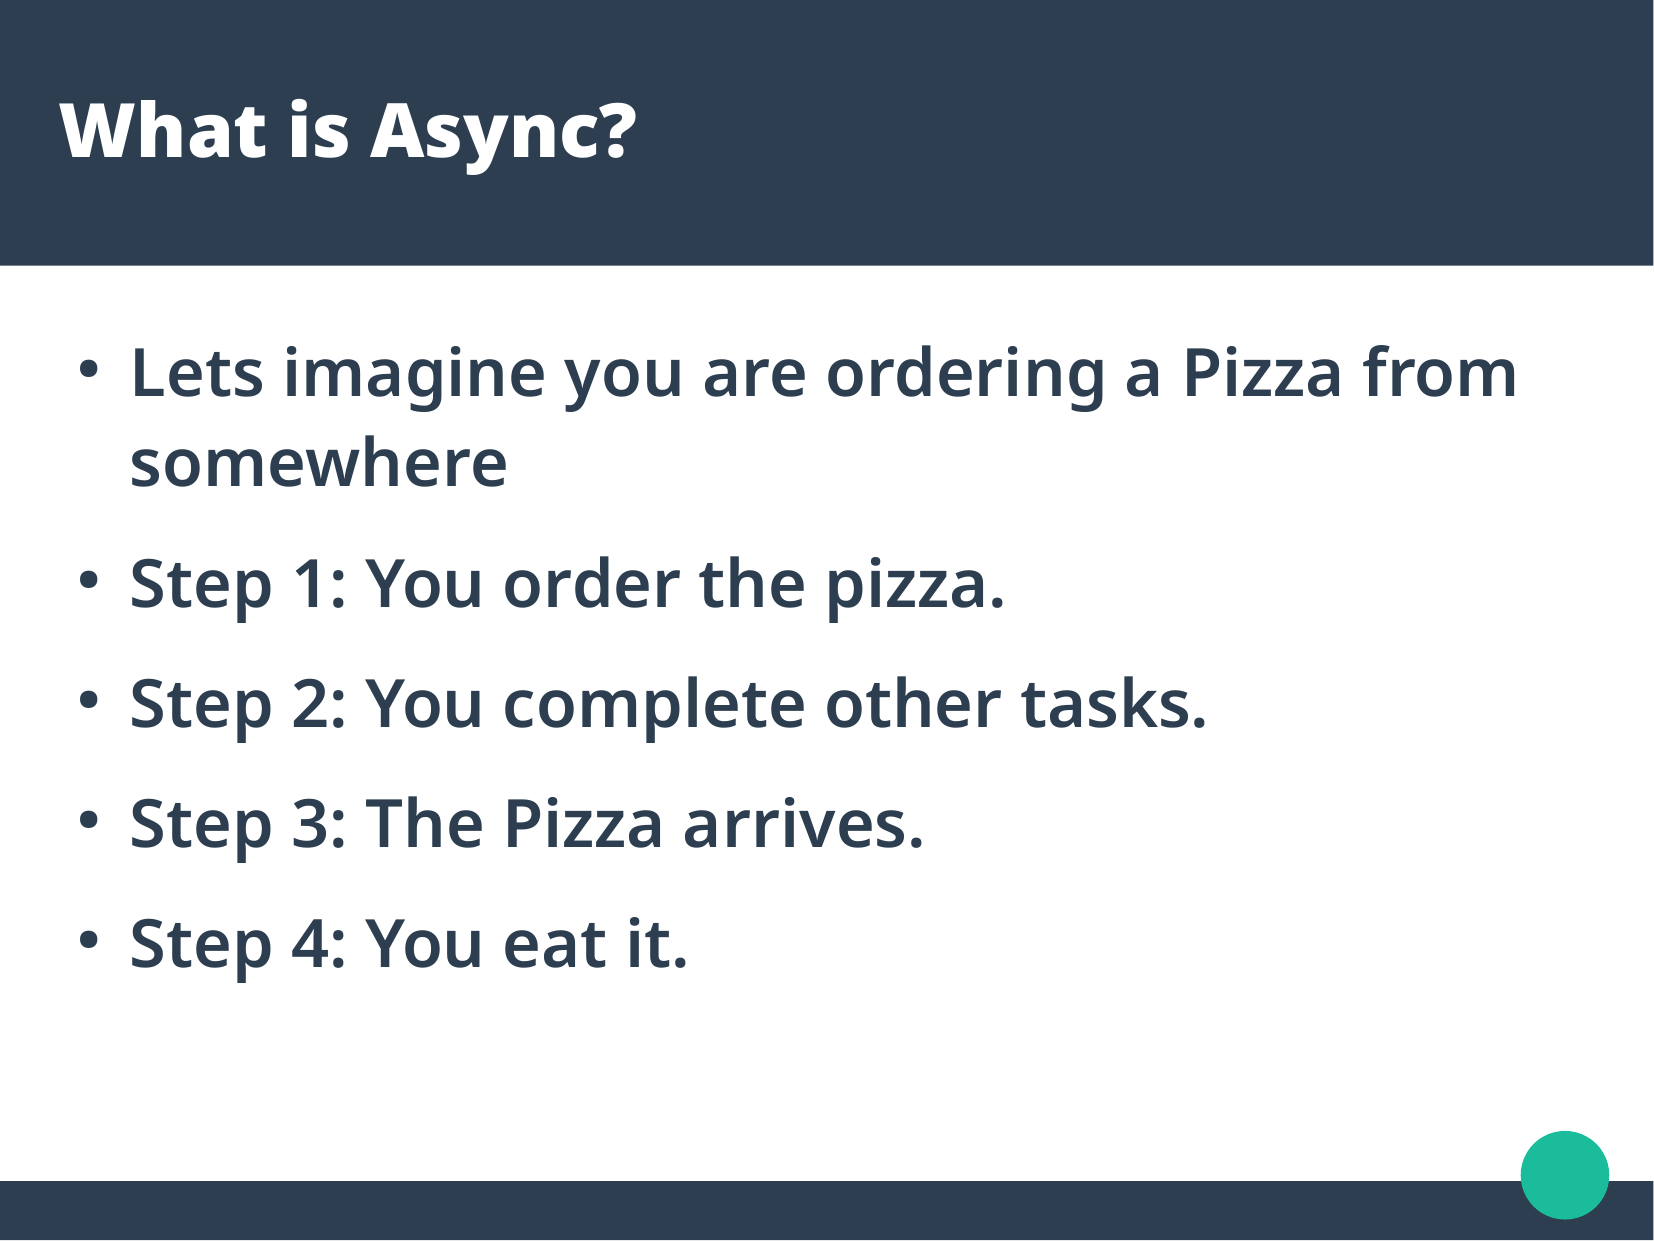

# What is Async?
Lets imagine you are ordering a Pizza from somewhere
Step 1: You order the pizza.
Step 2: You complete other tasks.
Step 3: The Pizza arrives.
Step 4: You eat it.